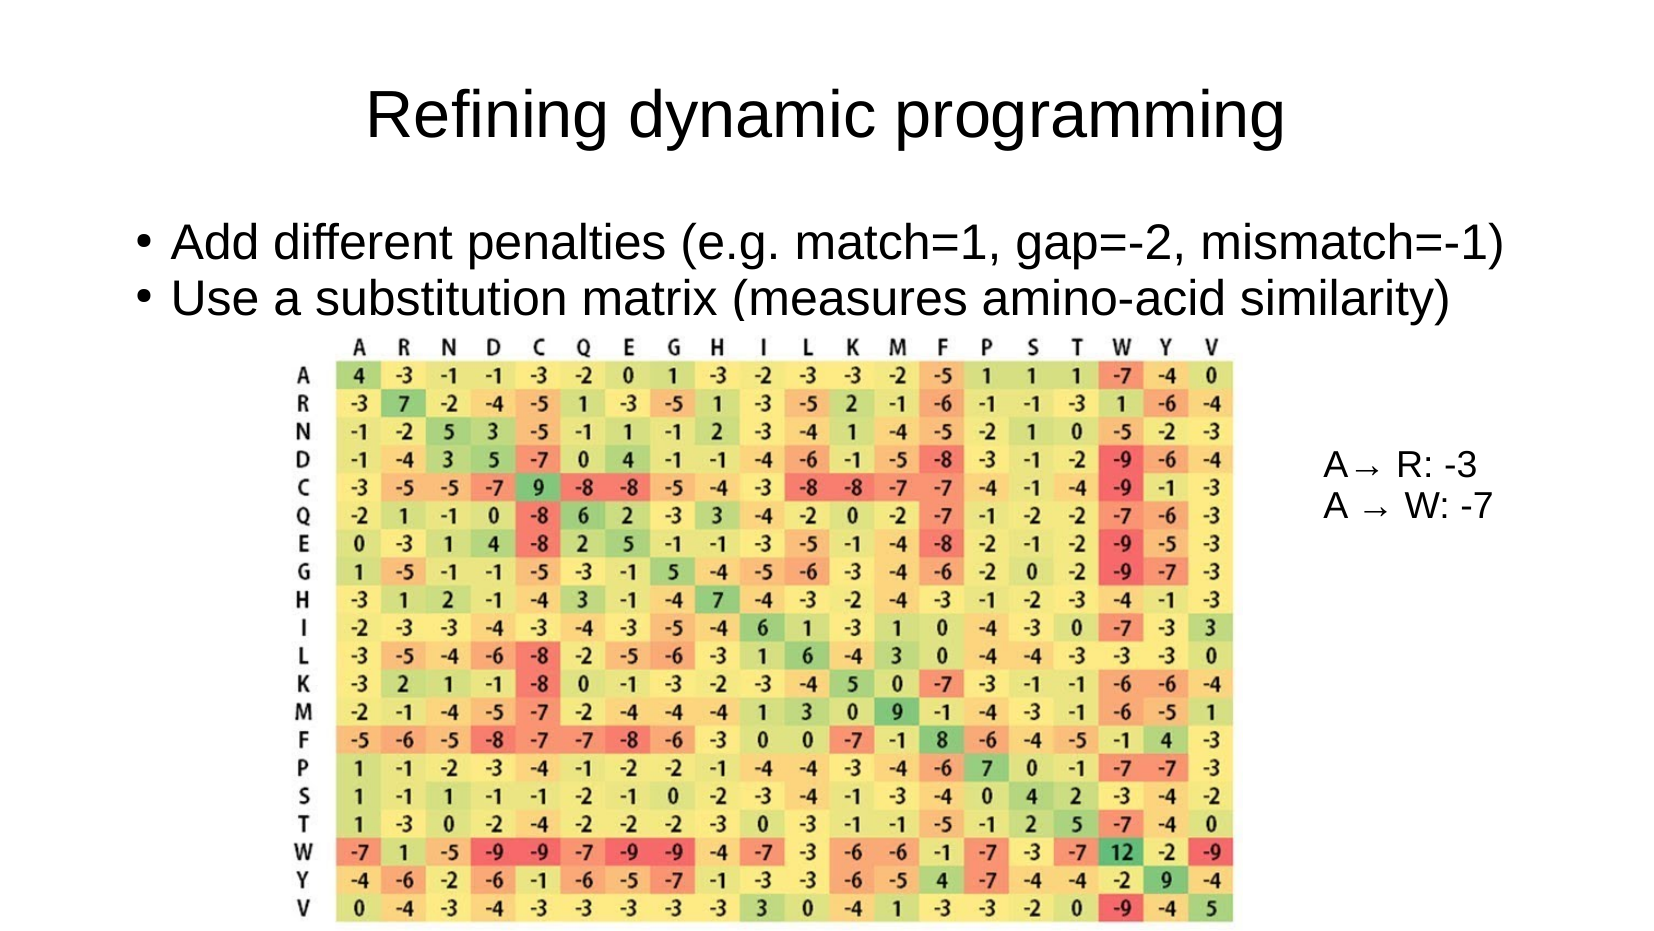

# Refining dynamic programming
Add different penalties (e.g. match=1, gap=-2, mismatch=-1)
Use a substitution matrix (measures amino-acid similarity)
A→ R: -3
A → W: -7